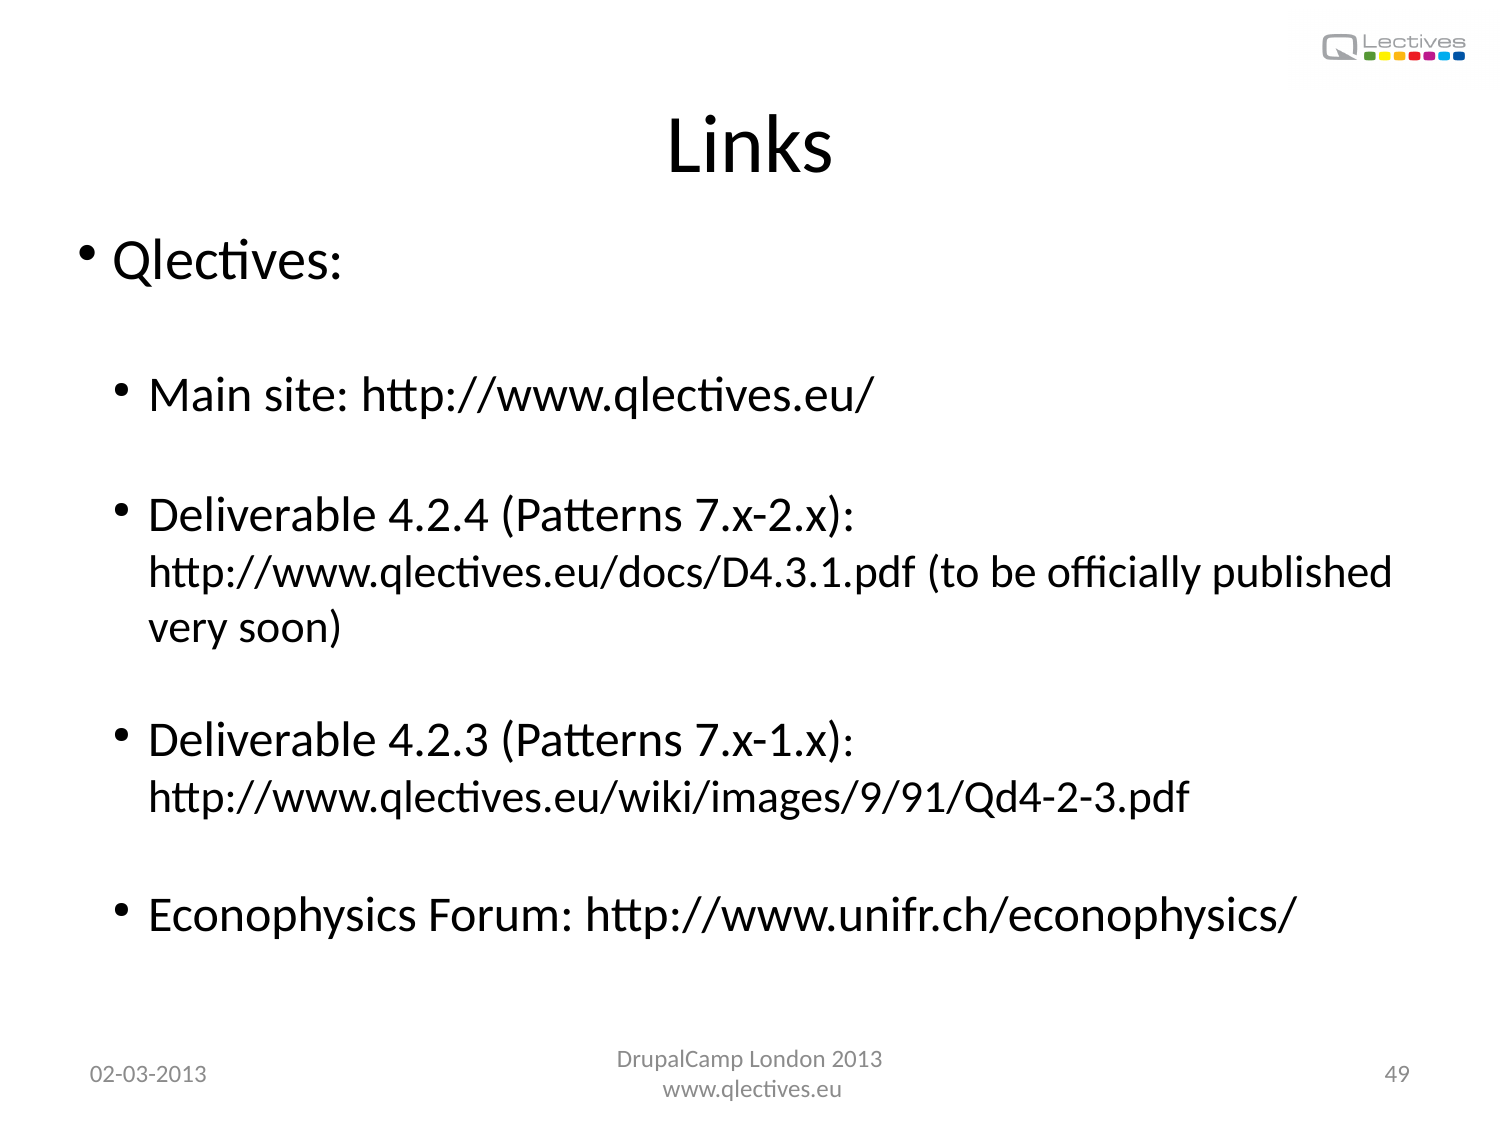

Links
Qlectives:
Main site: http://www.qlectives.eu/
Deliverable 4.2.4 (Patterns 7.x-2.x):
http://www.qlectives.eu/docs/D4.3.1.pdf (to be officially published very soon)
Deliverable 4.2.3 (Patterns 7.x-1.x):http://www.qlectives.eu/wiki/images/9/91/Qd4-2-3.pdf
Econophysics Forum: http://www.unifr.ch/econophysics/
02-03-2013
DrupalCamp London 2013
 www.qlectives.eu